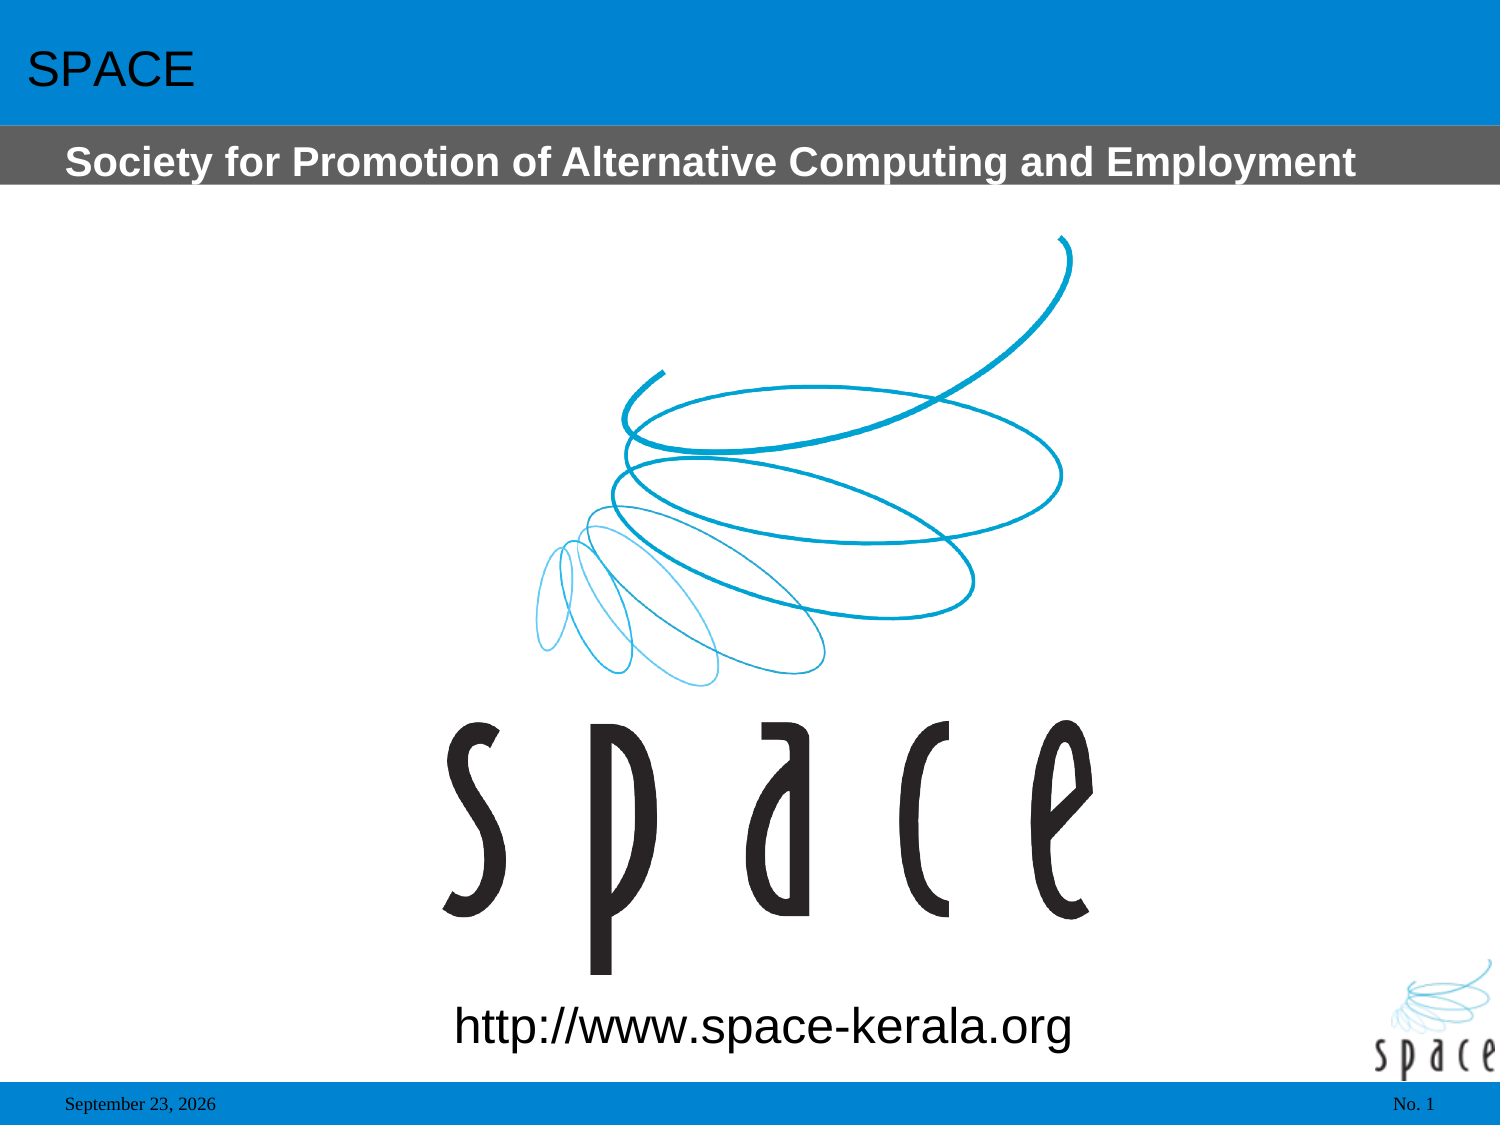

# Society for Promotion of Alternative Computing and Employment
http://www.space-kerala.org
1